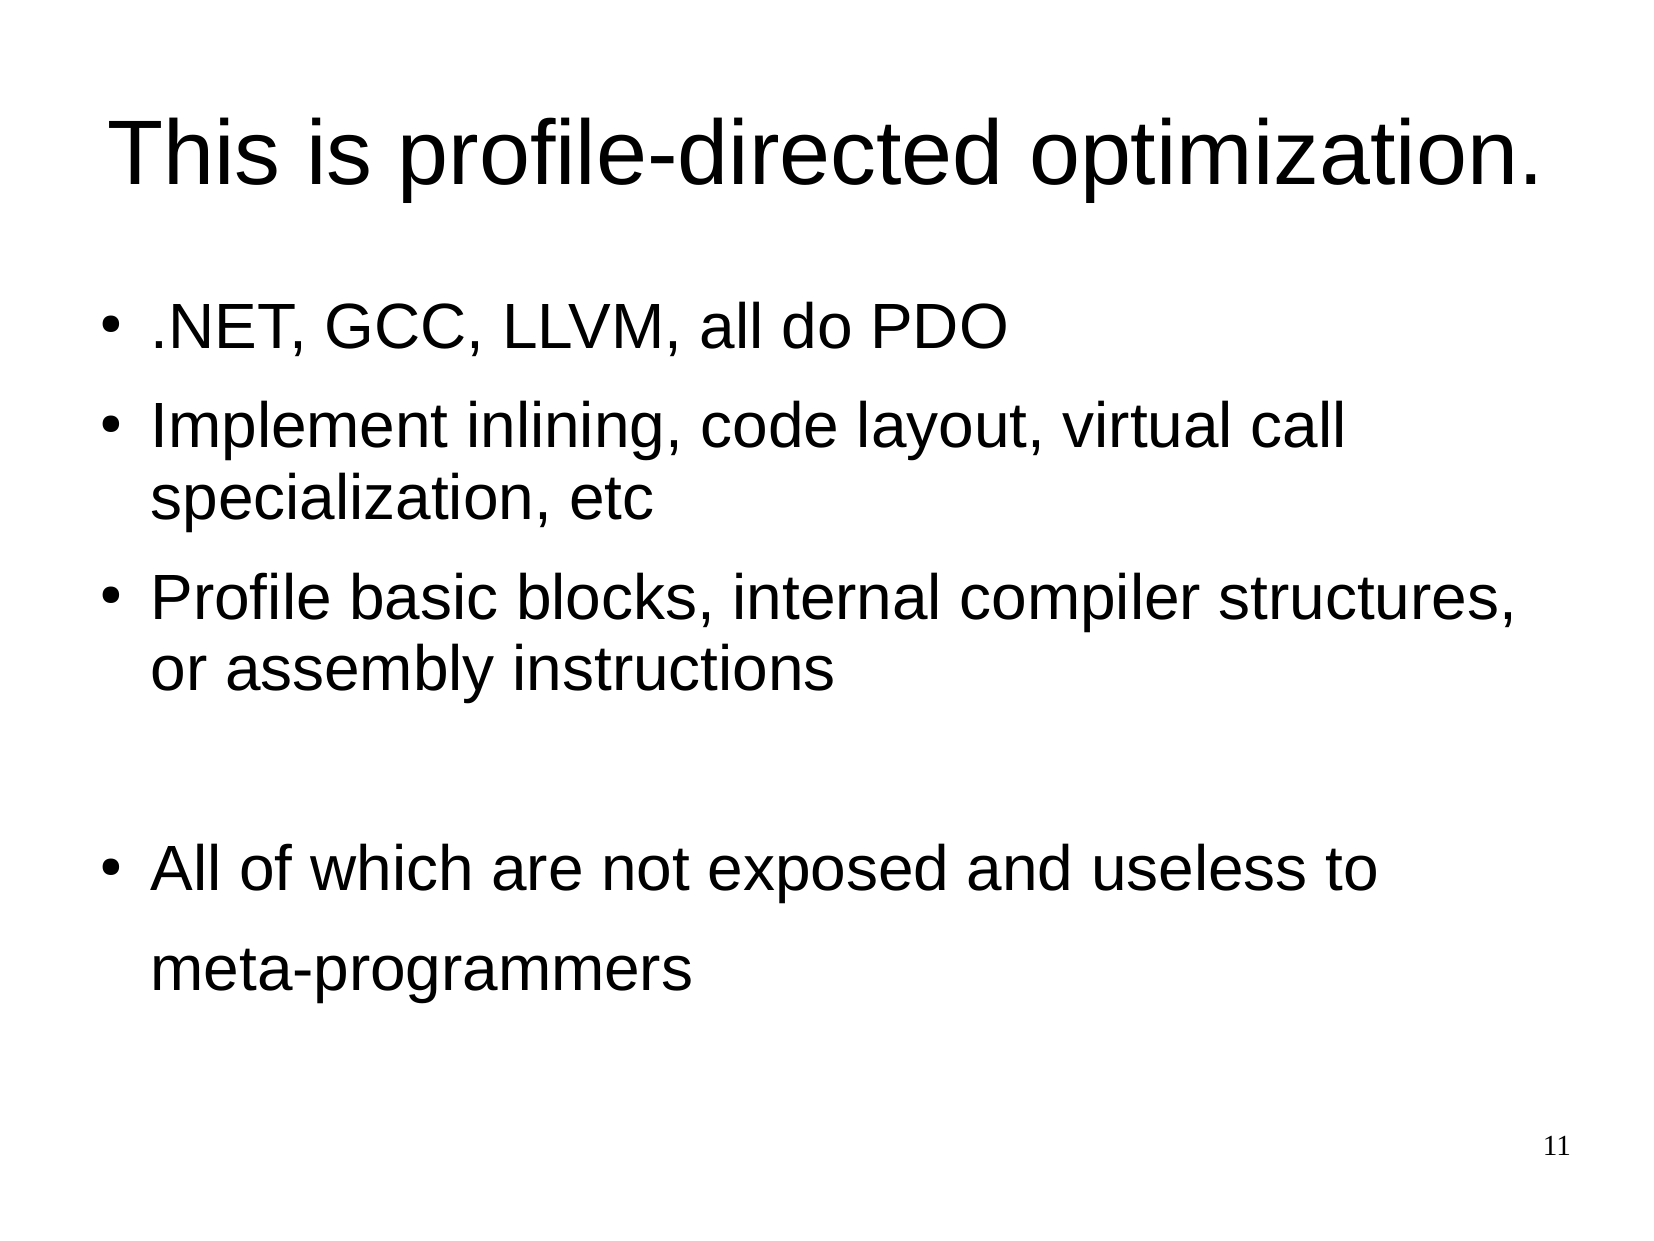

# This is profile-directed optimization.
.NET, GCC, LLVM, all do PDO
Implement inlining, code layout, virtual call specialization, etc
Profile basic blocks, internal compiler structures, or assembly instructions
All of which are not exposed and useless to
meta-programmers
11